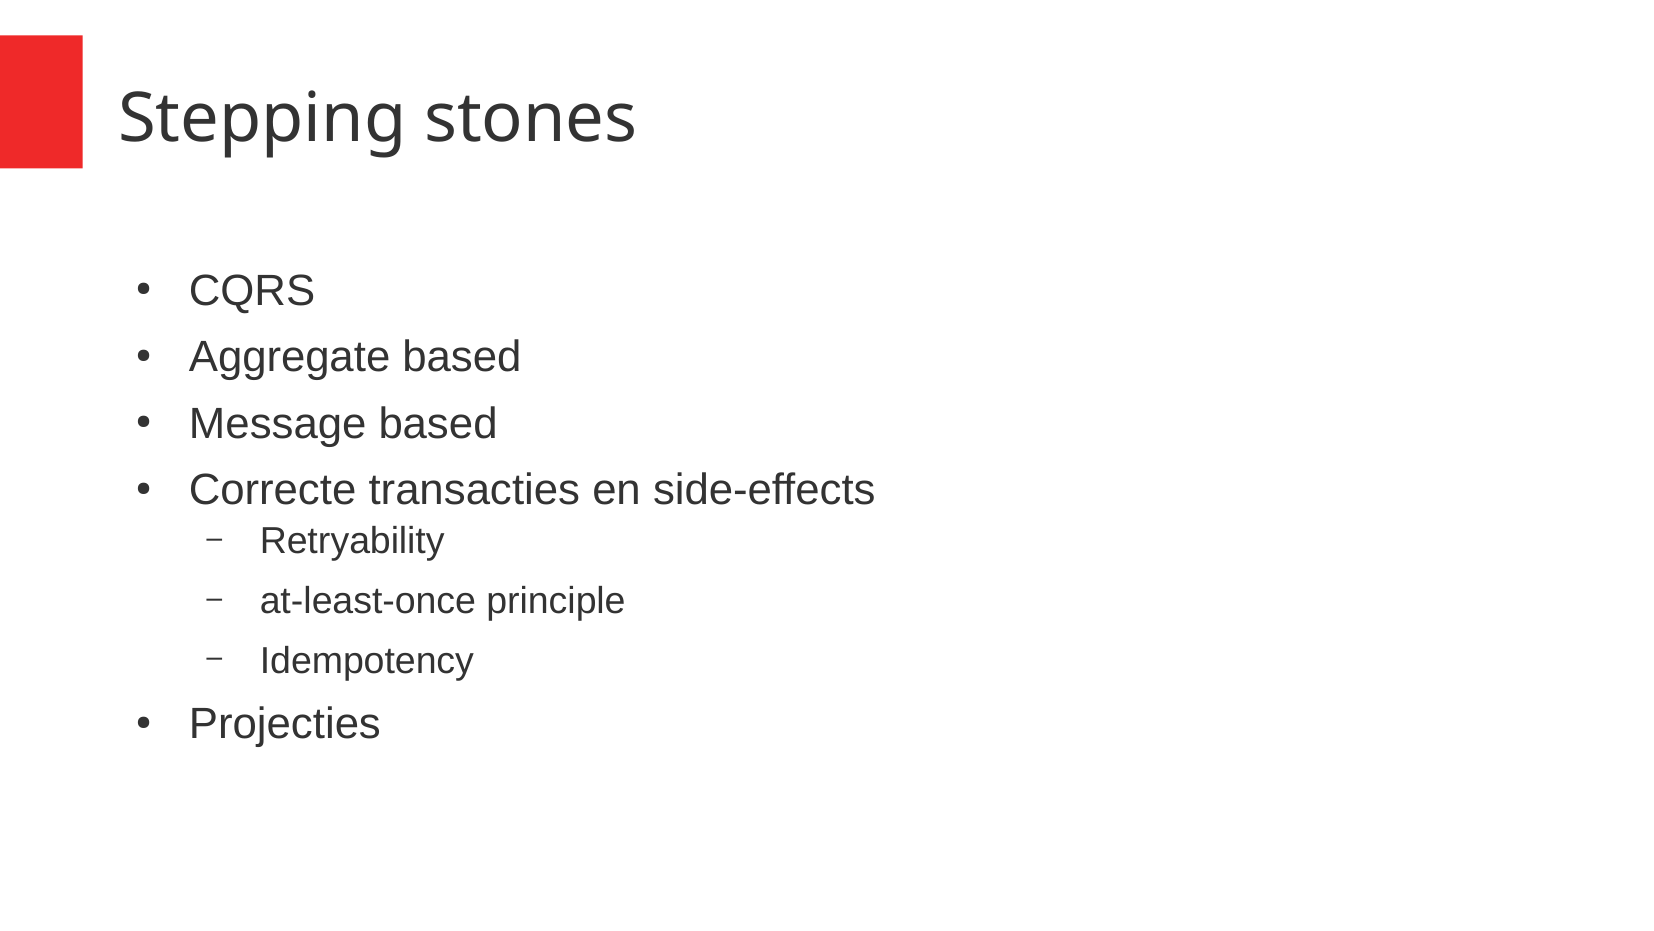

# Stepping stones
CQRS
Aggregate based
Message based
Correcte transacties en side-effects
Retryability
at-least-once principle
Idempotency
Projecties